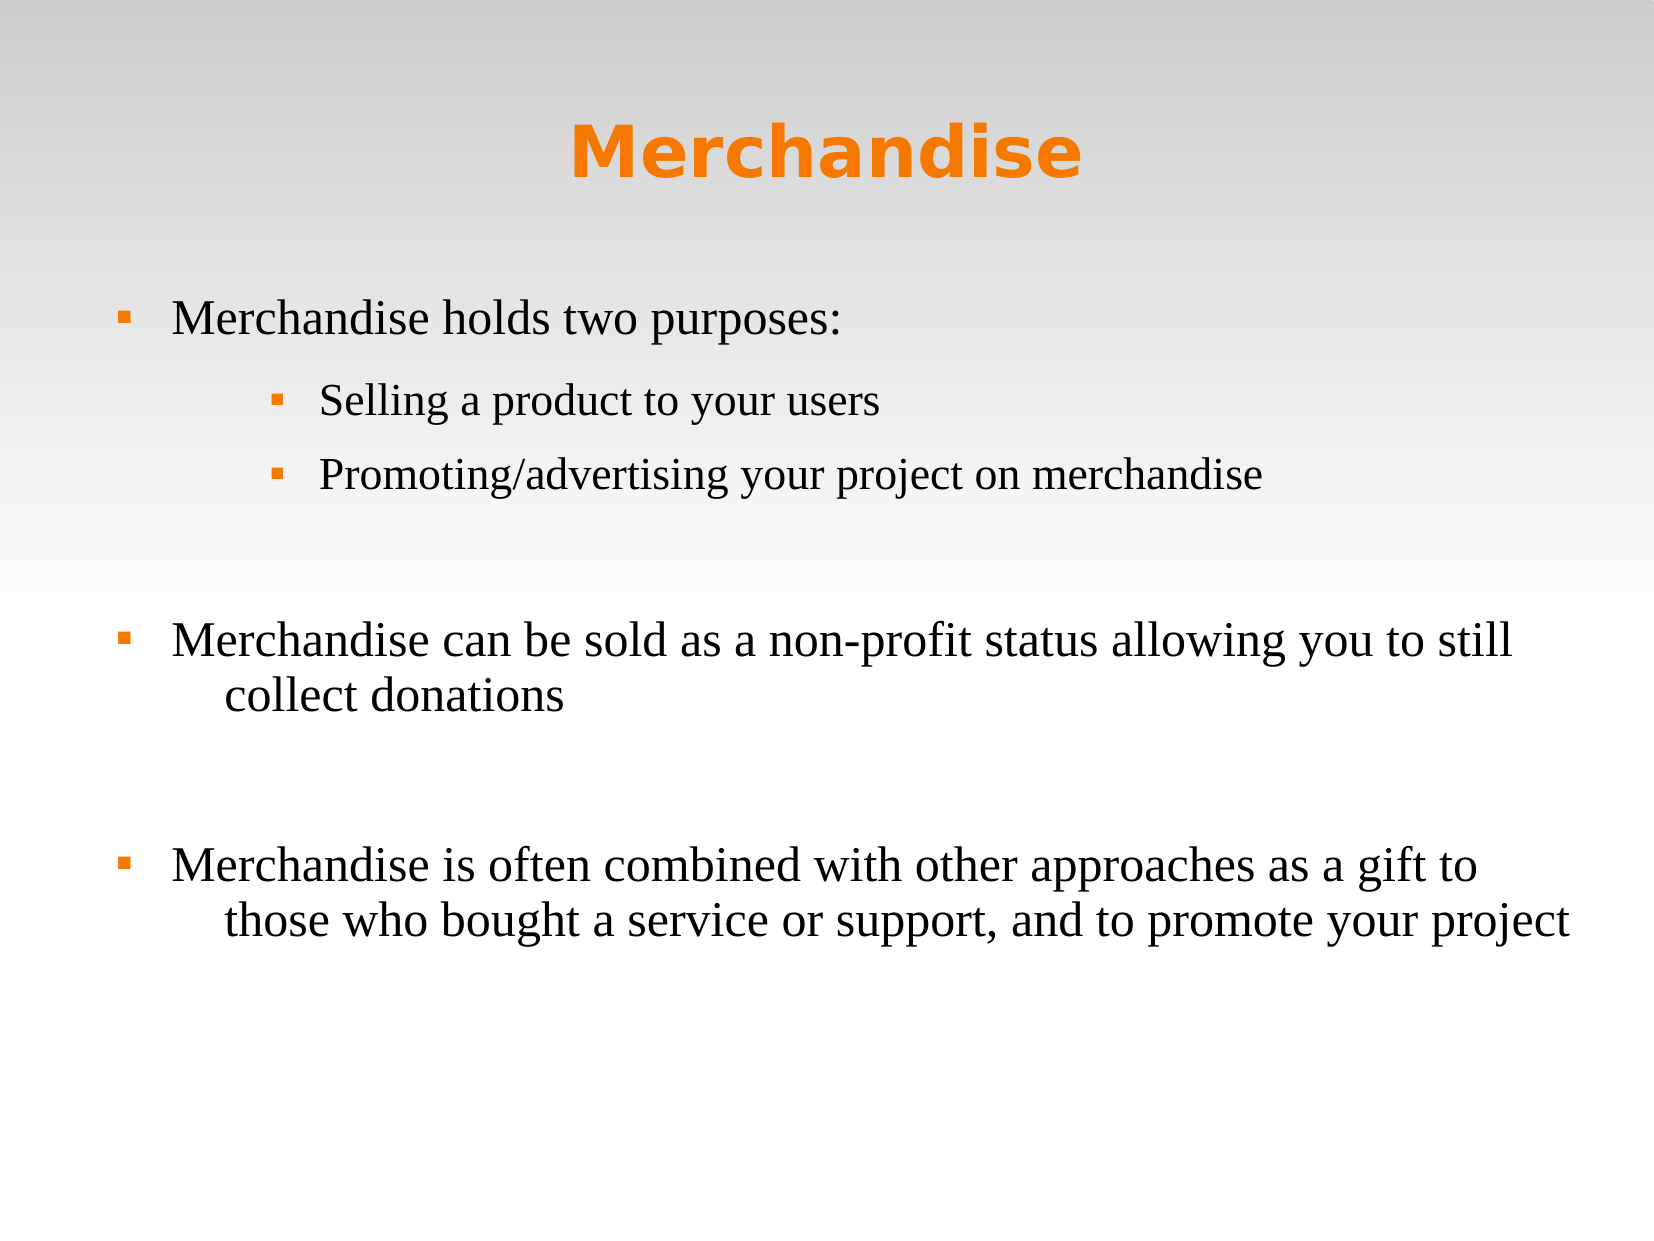

# Merchandise
Merchandise holds two purposes:
Selling a product to your users
Promoting/advertising your project on merchandise
Merchandise can be sold as a non-profit status allowing you to still collect donations
Merchandise is often combined with other approaches as a gift to those who bought a service or support, and to promote your project